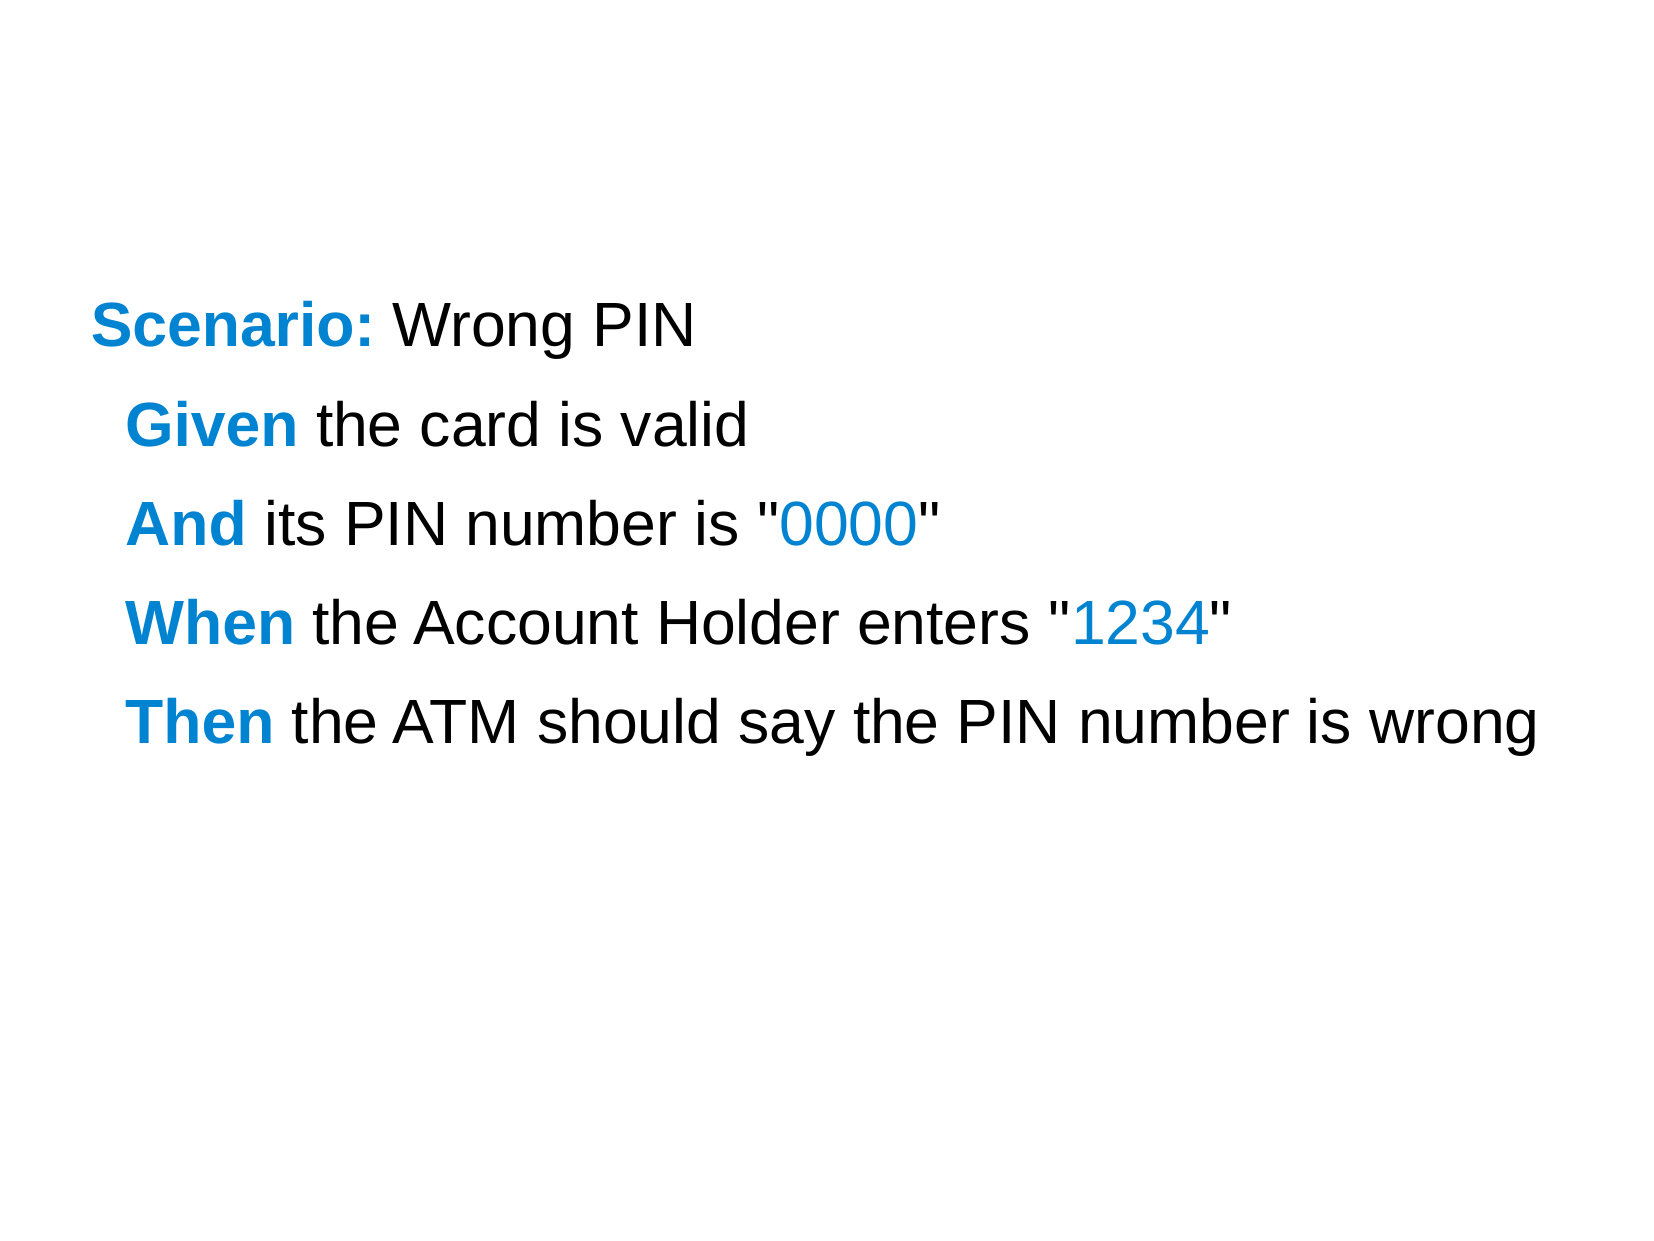

# Scenario: Wrong PIN
 Given the card is valid
 And its PIN number is "0000"
 When the Account Holder enters "1234"
 Then the ATM should say the PIN number is wrong